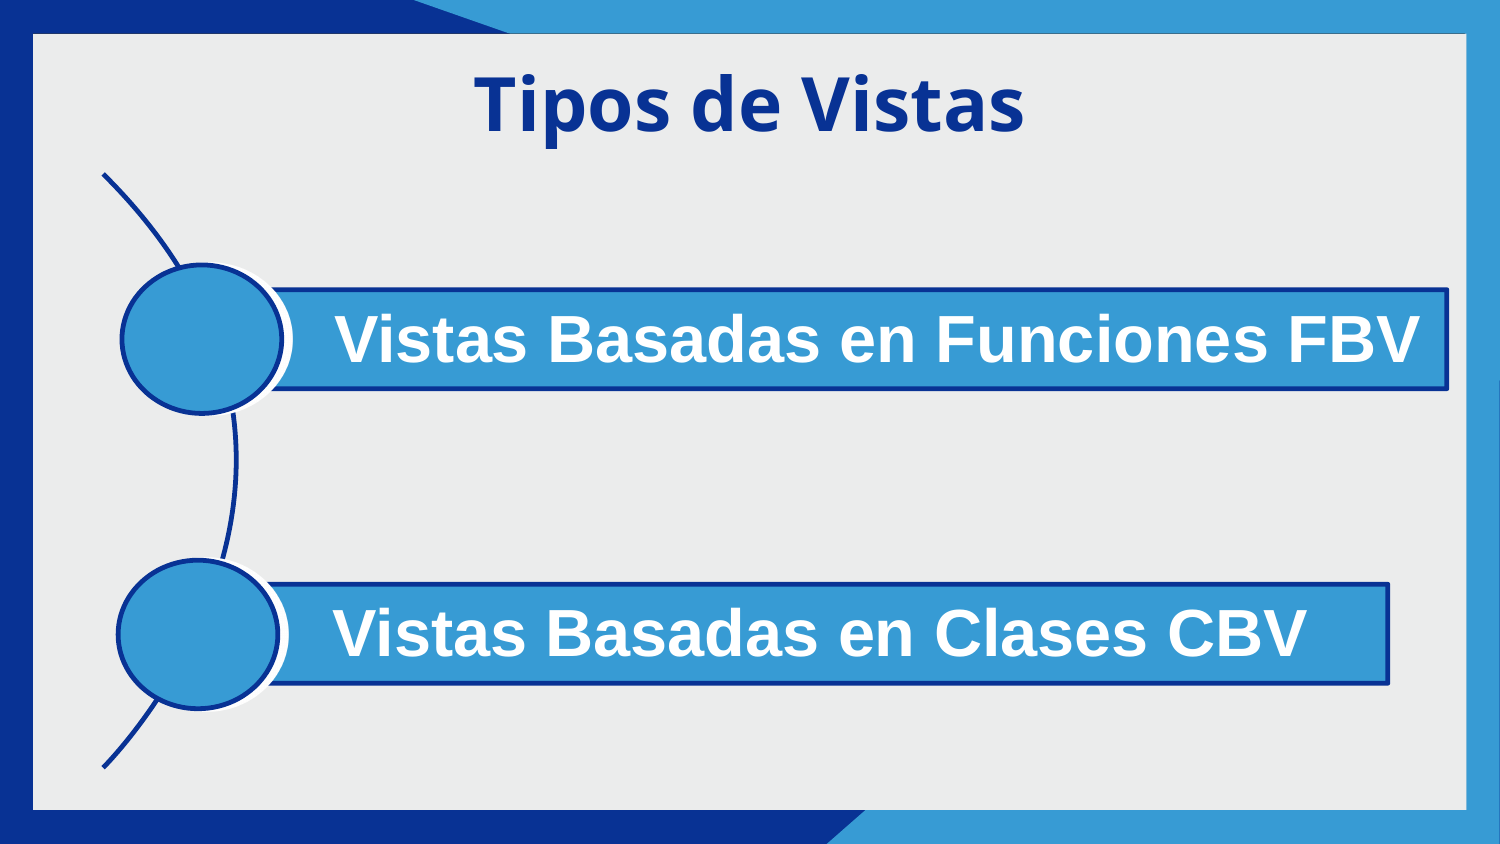

# Tipos de Vistas
Vistas Basadas en Funciones FBV
Vistas Basadas en Clases CBV